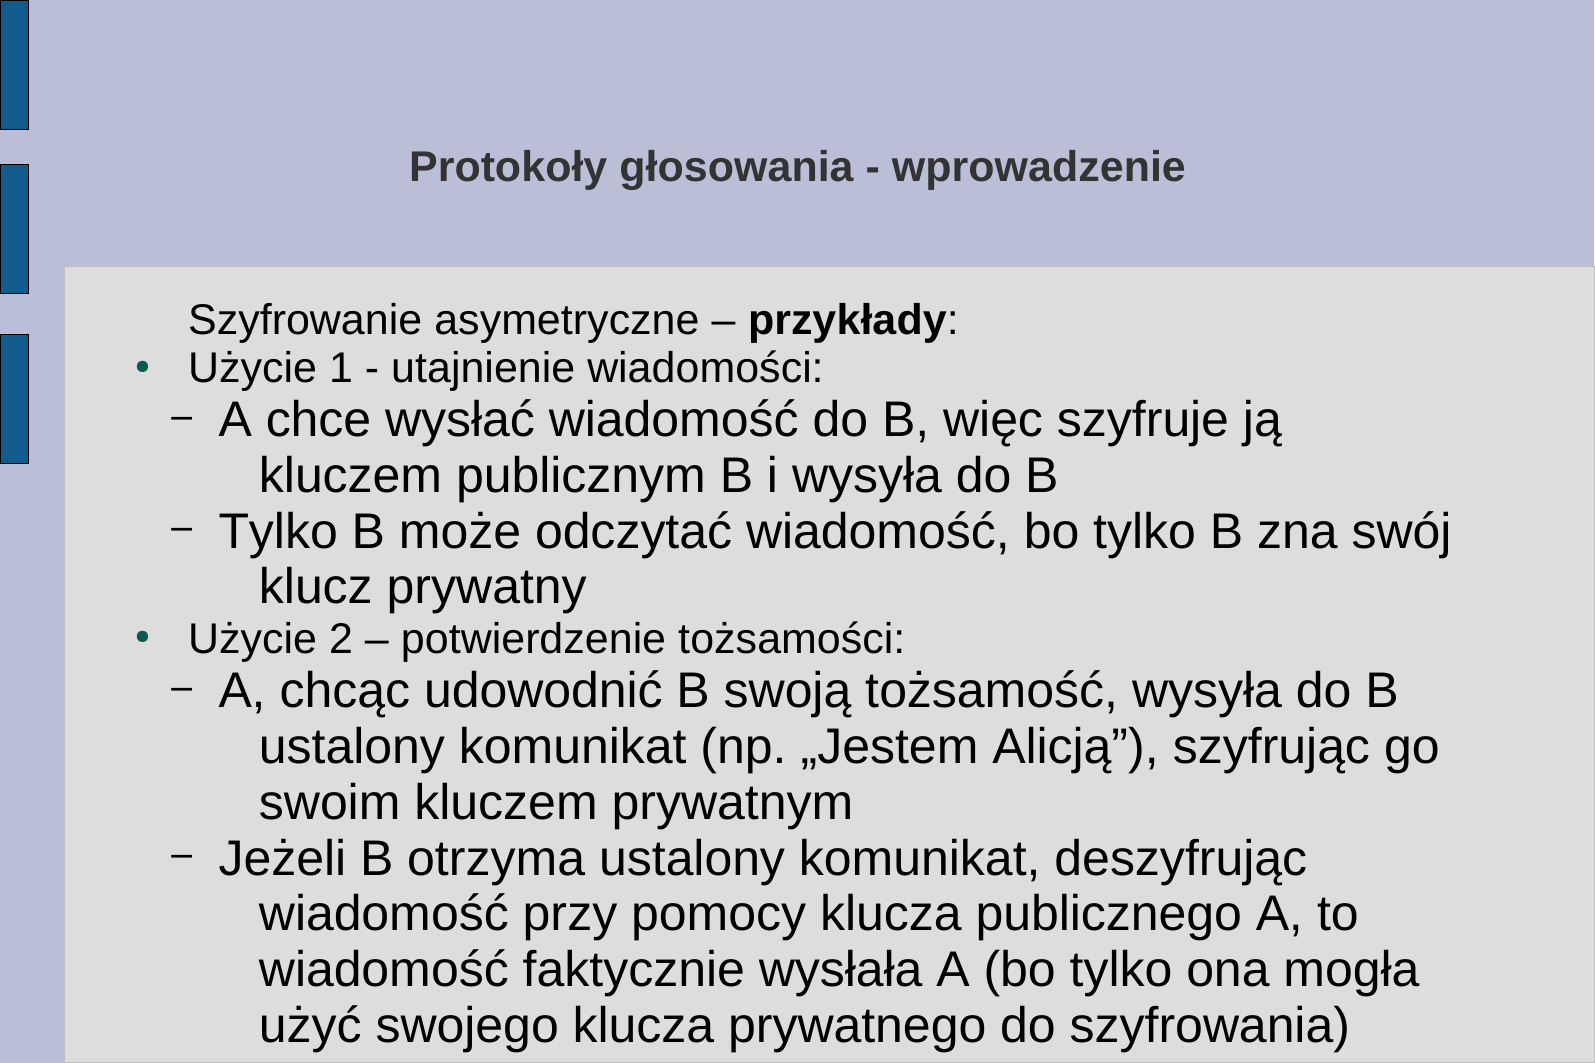

# Protokoły głosowania - wprowadzenie
Szyfrowanie asymetryczne – przykłady:
Użycie 1 - utajnienie wiadomości:
A chce wysłać wiadomość do B, więc szyfruje ją kluczem publicznym B i wysyła do B
Tylko B może odczytać wiadomość, bo tylko B zna swój klucz prywatny
Użycie 2 – potwierdzenie tożsamości:
A, chcąc udowodnić B swoją tożsamość, wysyła do B ustalony komunikat (np. „Jestem Alicją”), szyfrując go swoim kluczem prywatnym
Jeżeli B otrzyma ustalony komunikat, deszyfrując wiadomość przy pomocy klucza publicznego A, to wiadomość faktycznie wysłała A (bo tylko ona mogła użyć swojego klucza prywatnego do szyfrowania)